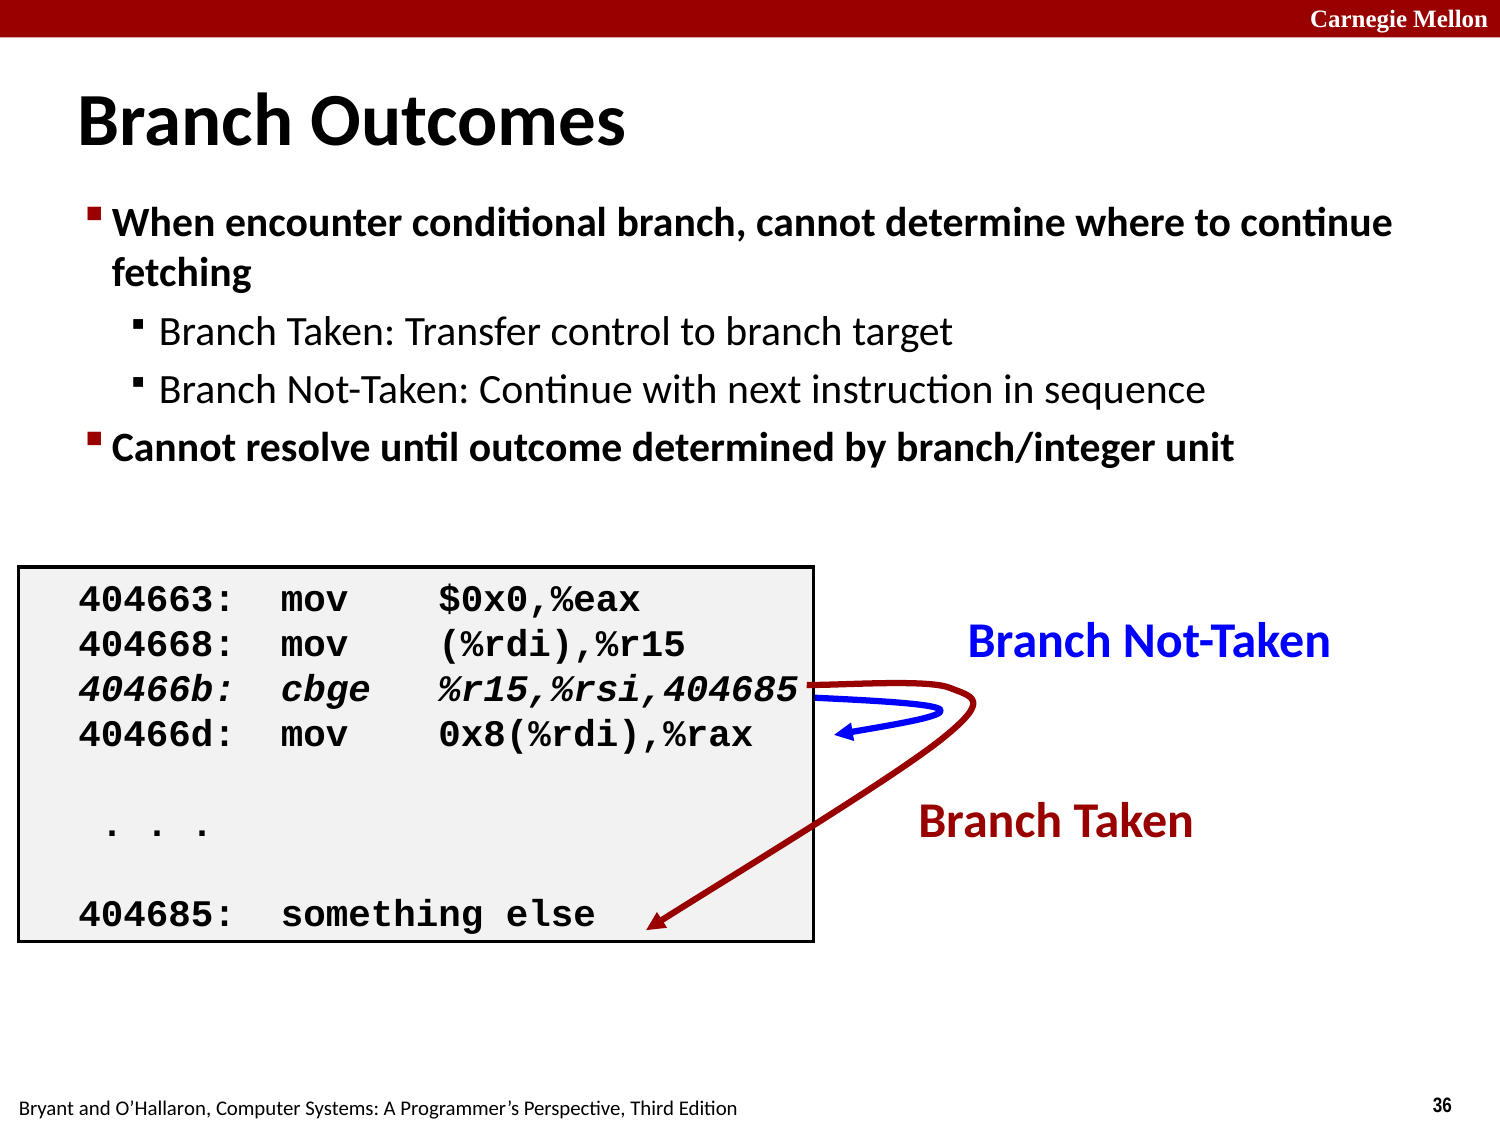

# Branch Outcomes
When encounter conditional branch, cannot determine where to continue fetching
Branch Taken: Transfer control to branch target
Branch Not-Taken: Continue with next instruction in sequence
Cannot resolve until outcome determined by branch/integer unit
 404663: mov $0x0,%eax
 404668: mov (%rdi),%r15
 40466b: cbge %r15,%rsi,404685
 40466d: mov 0x8(%rdi),%rax
 . . .
 404685: something else
Branch Not-Taken
Branch Taken